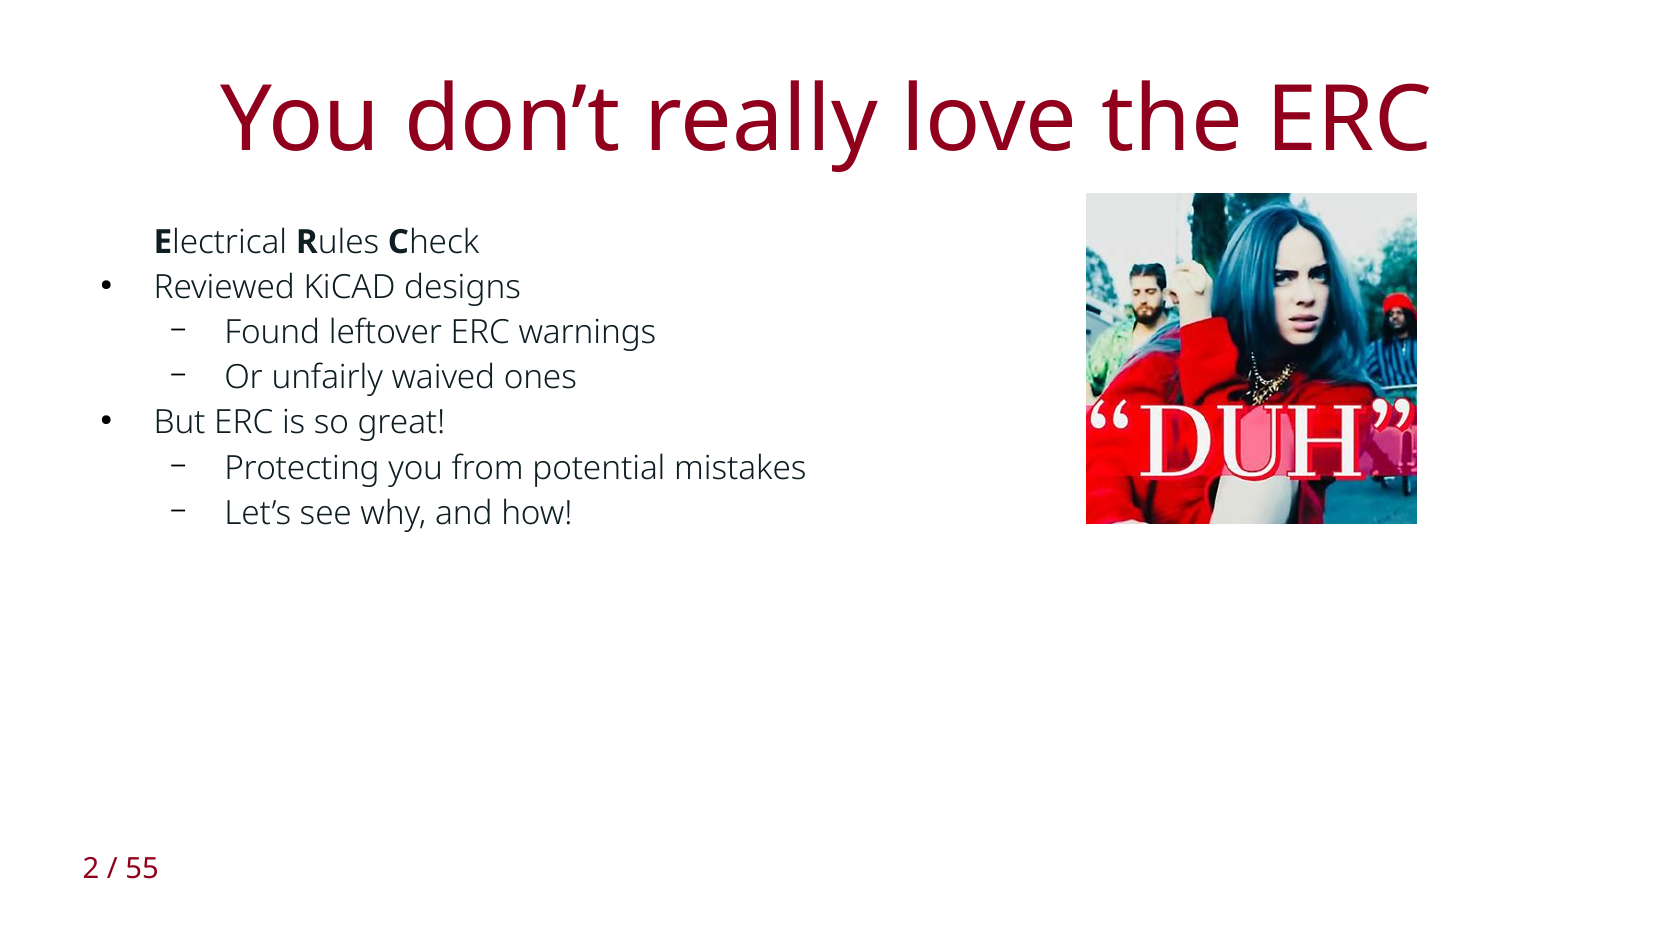

# You don’t really love the ERC
Electrical Rules Check
Reviewed KiCAD designs
Found leftover ERC warnings
Or unfairly waived ones
But ERC is so great!
Protecting you from potential mistakes
Let’s see why, and how!
2